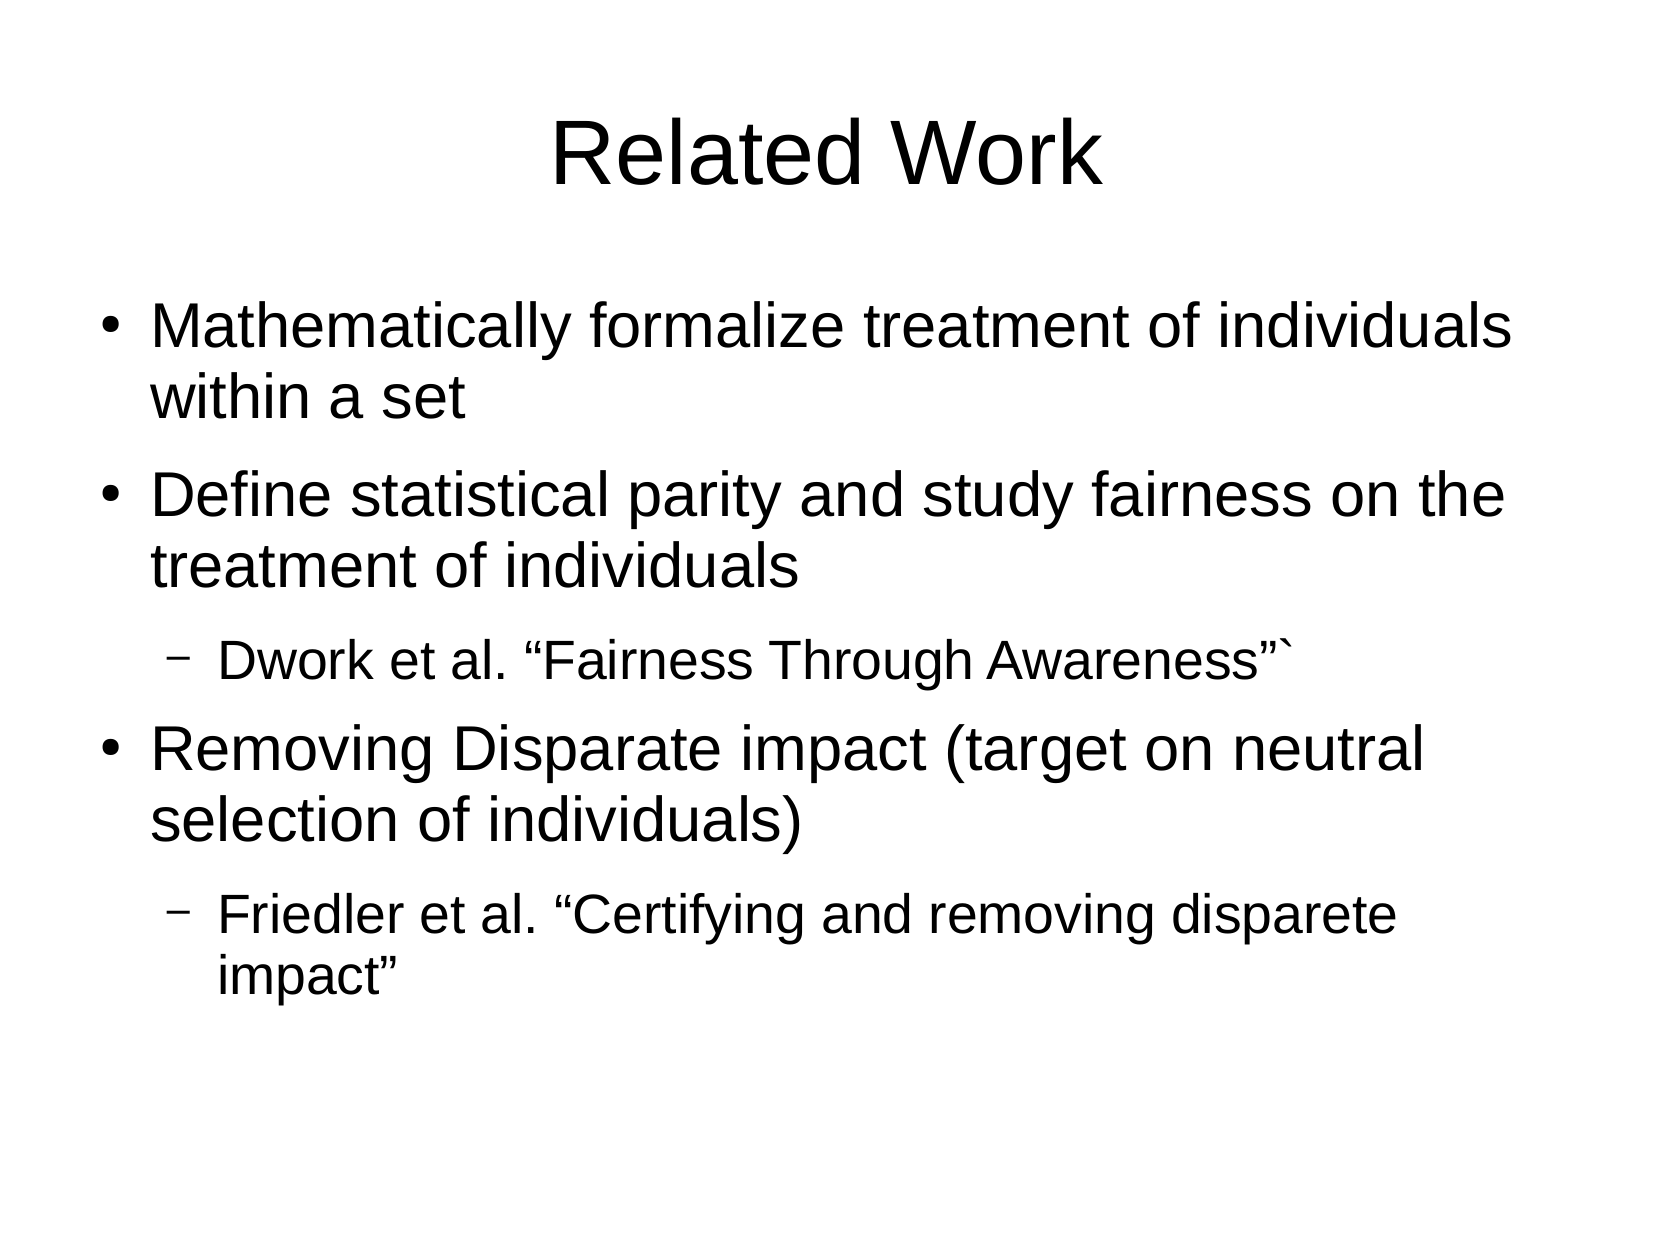

# Related Work
Mathematically formalize treatment of individuals within a set
Define statistical parity and study fairness on the treatment of individuals
Dwork et al. “Fairness Through Awareness”`
Removing Disparate impact (target on neutral selection of individuals)
Friedler et al. “Certifying and removing disparete impact”